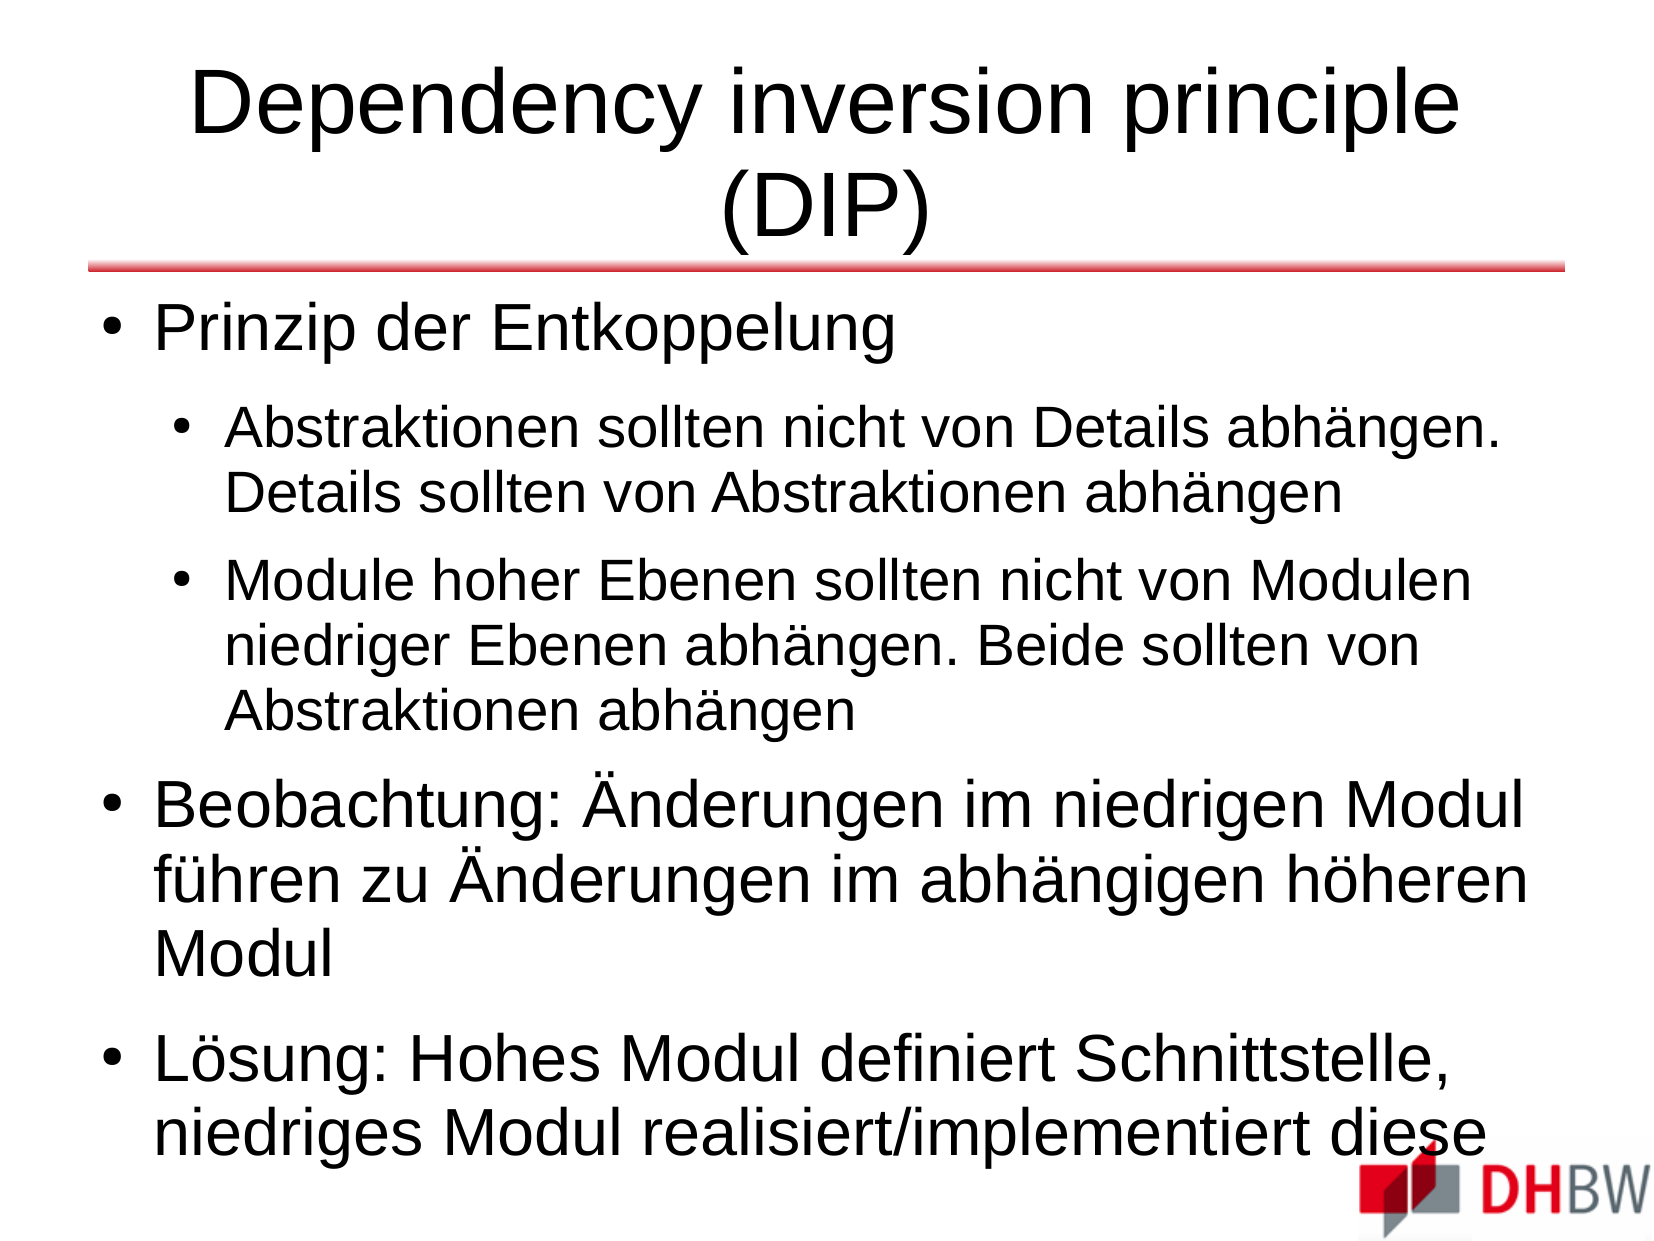

# Dependency inversion principle (DIP)
Prinzip der Entkoppelung
Abstraktionen sollten nicht von Details abhängen. Details sollten von Abstraktionen abhängen
Module hoher Ebenen sollten nicht von Modulen niedriger Ebenen abhängen. Beide sollten von Abstraktionen abhängen
Beobachtung: Änderungen im niedrigen Modul führen zu Änderungen im abhängigen höheren Modul
Lösung: Hohes Modul definiert Schnittstelle, niedriges Modul realisiert/implementiert diese